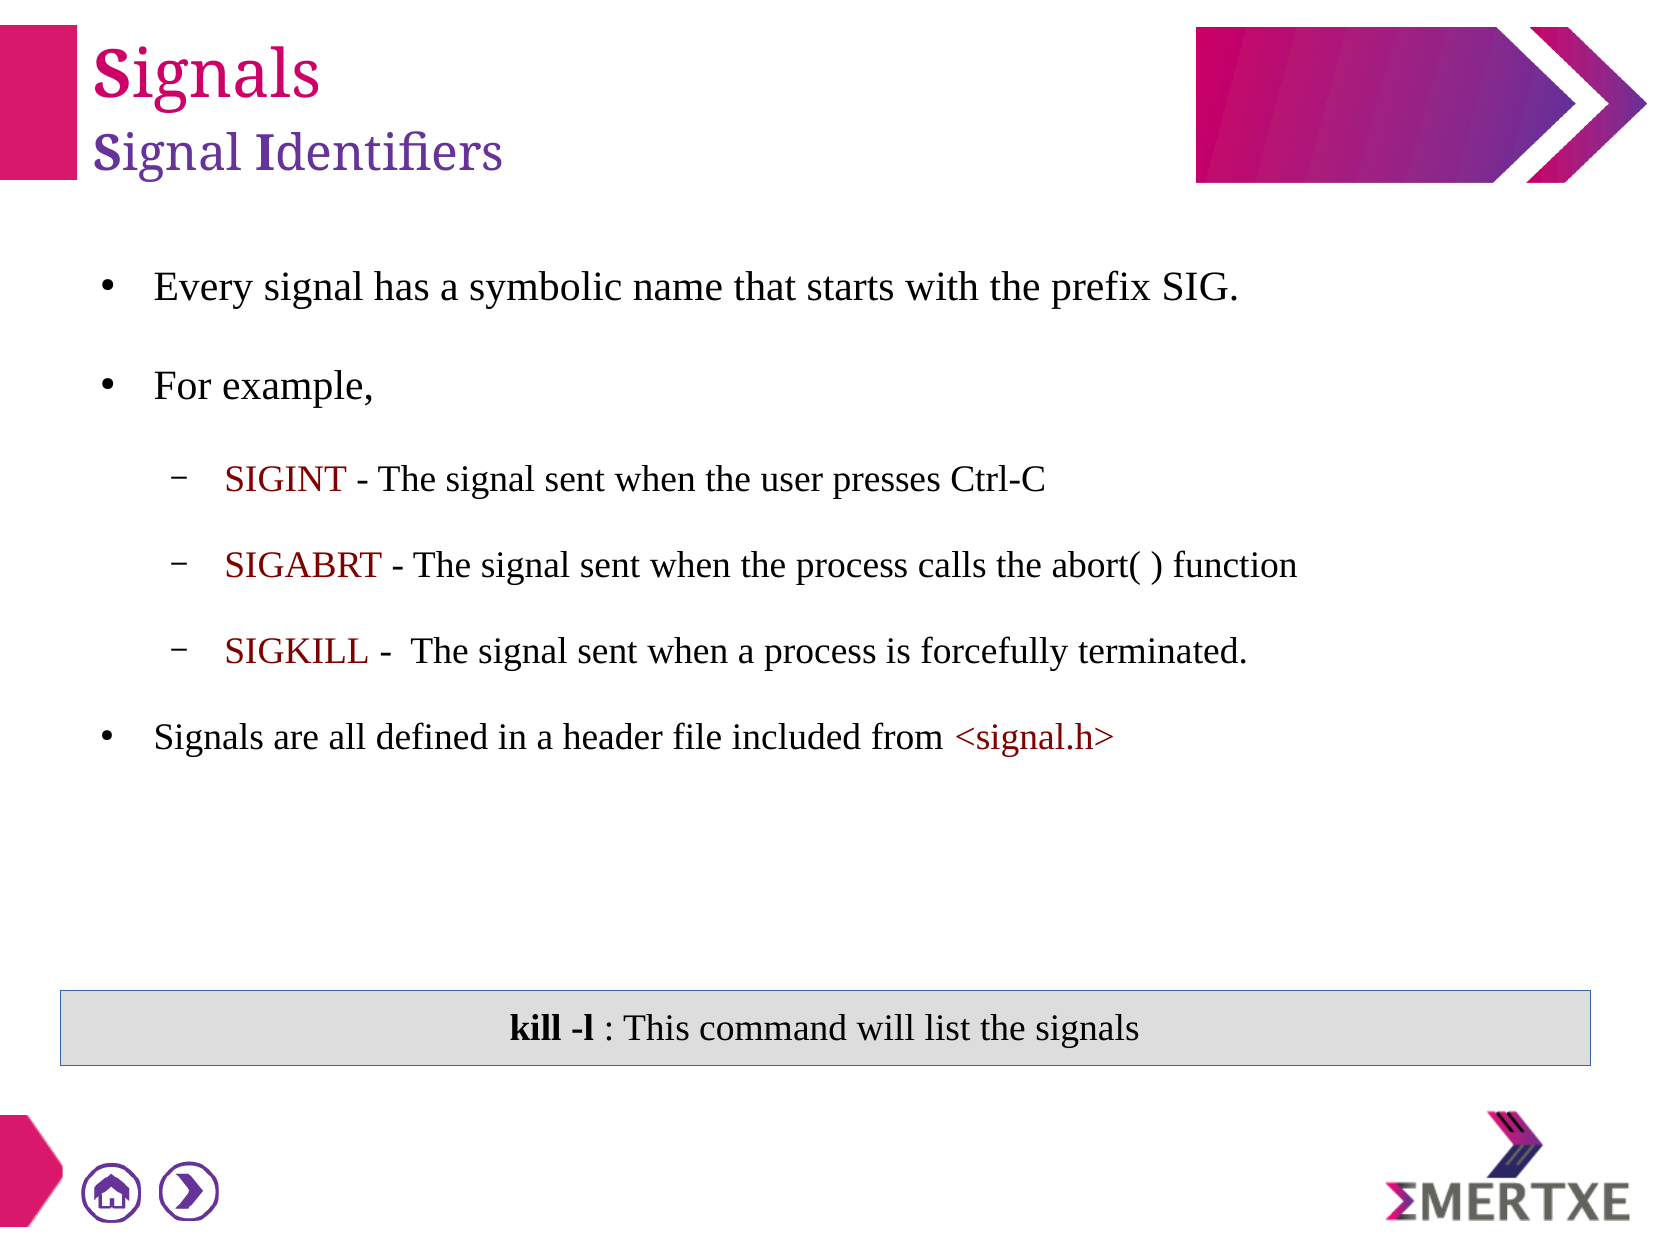

# Signals Signal Identifiers
Every signal has a symbolic name that starts with the prefix SIG.
For example,
SIGINT - The signal sent when the user presses Ctrl-C
SIGABRT - The signal sent when the process calls the abort( ) function
SIGKILL - The signal sent when a process is forcefully terminated.
Signals are all defined in a header file included from <signal.h>
kill -l : This command will list the signals